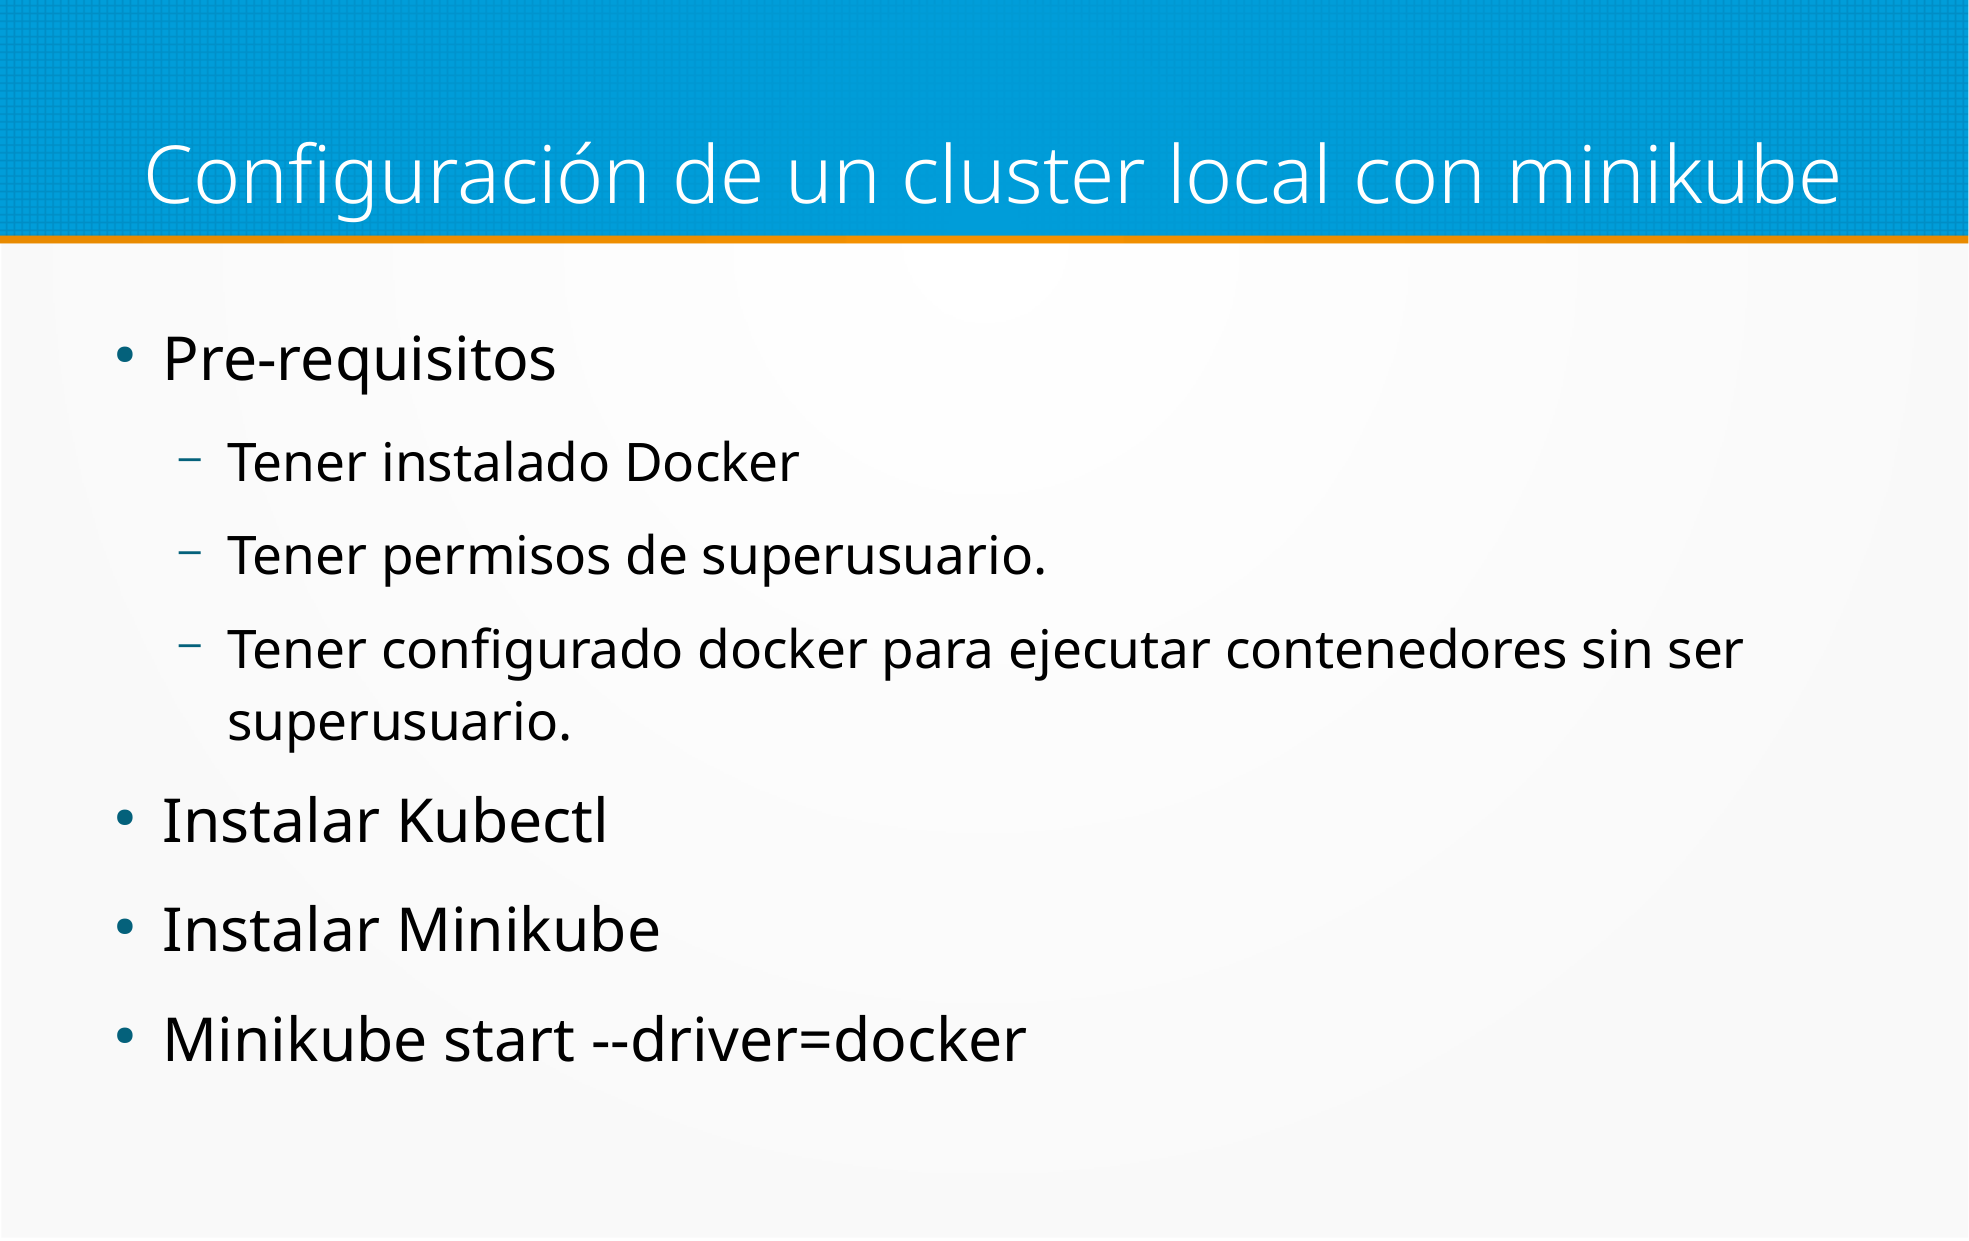

# Configuración de un cluster local con minikube
Pre-requisitos
Tener instalado Docker
Tener permisos de superusuario.
Tener configurado docker para ejecutar contenedores sin ser superusuario.
Instalar Kubectl
Instalar Minikube
Minikube start --driver=docker